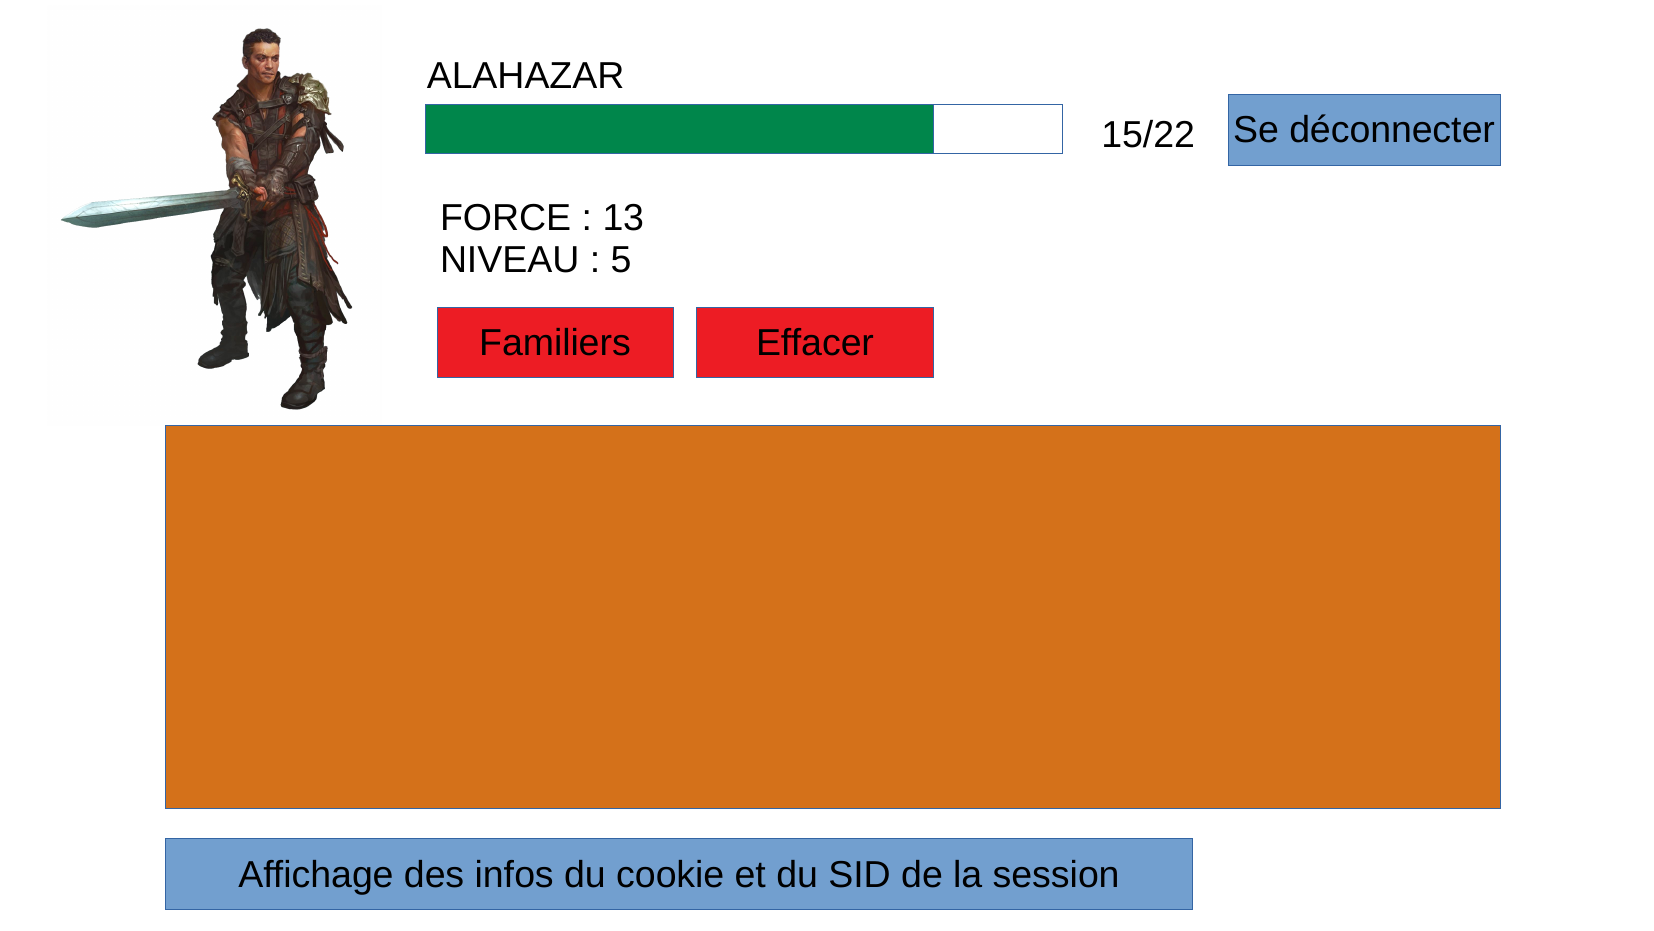

ALAHAZAR
Se déconnecter
15/22
FORCE : 13
NIVEAU : 5
Familiers
Effacer
Affichage des infos du cookie et du SID de la session